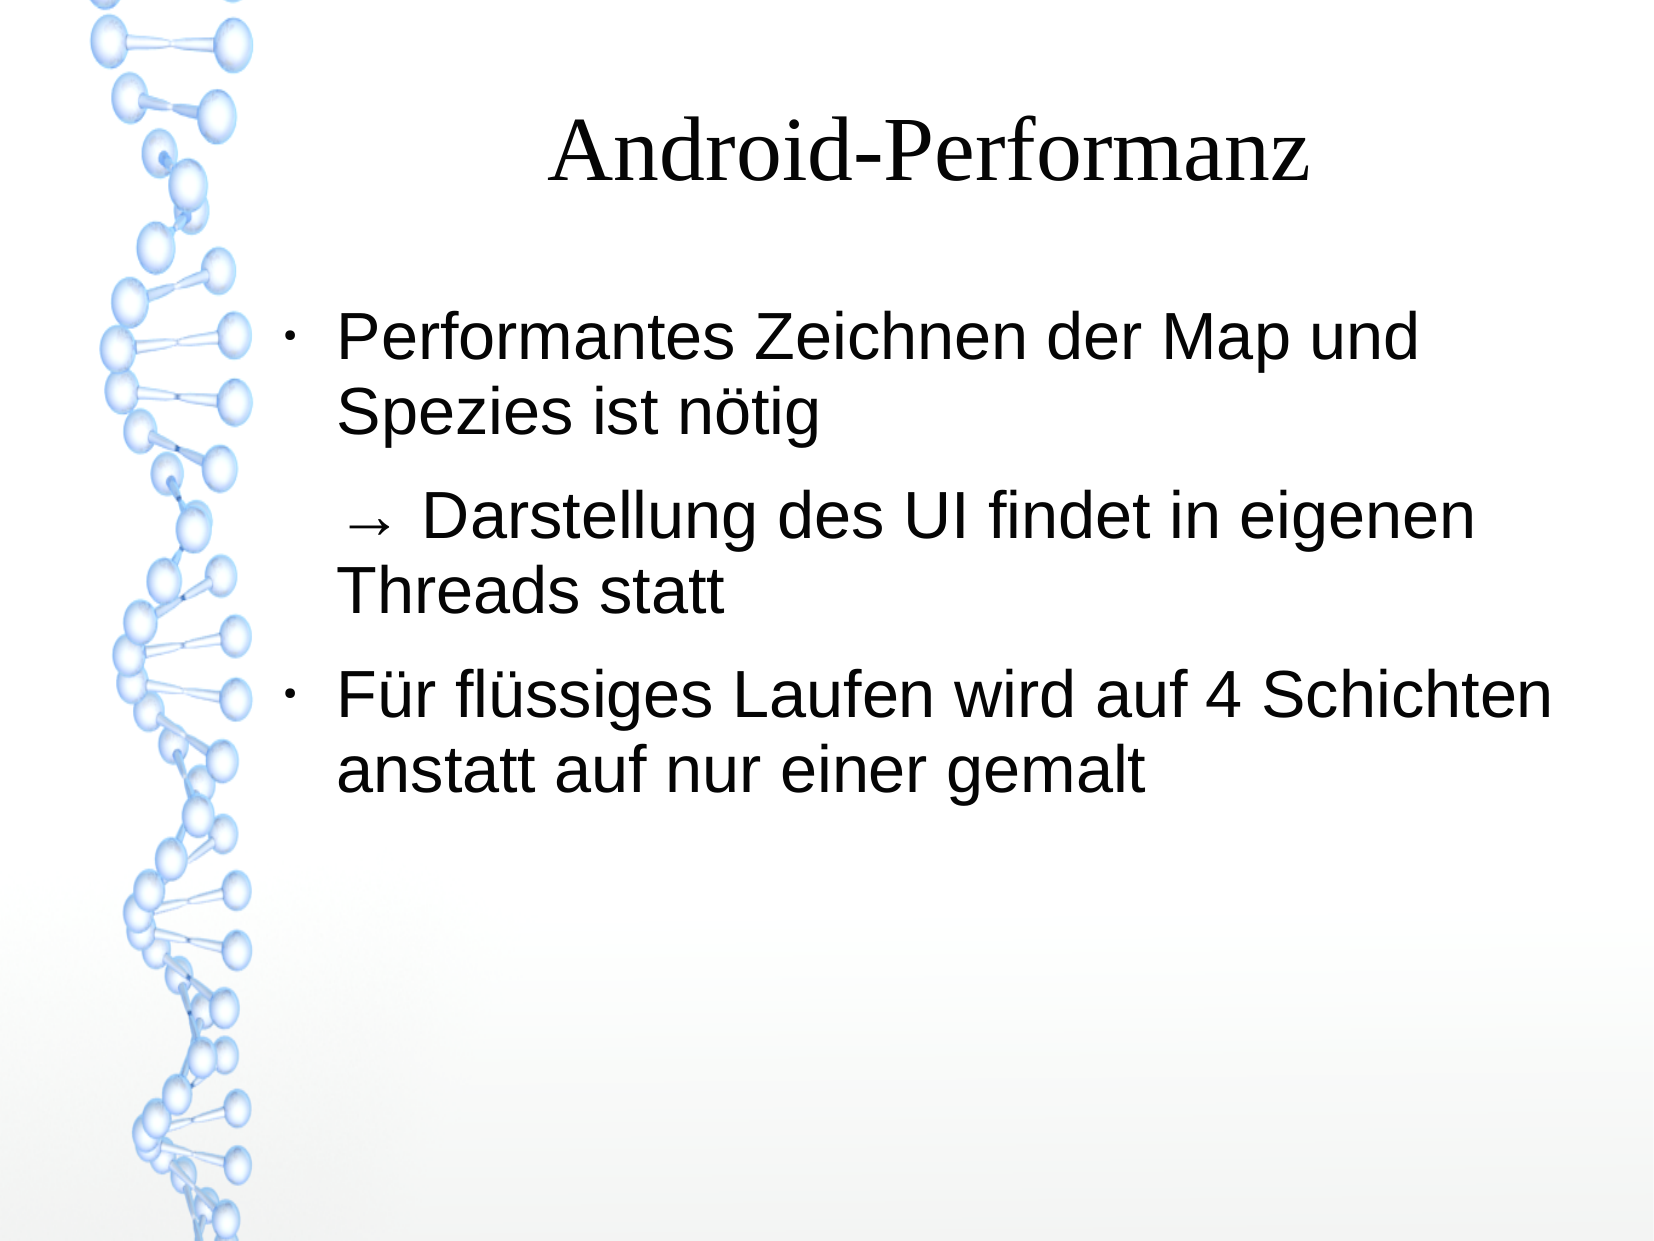

# Android-Performanz
Performantes Zeichnen der Map und Spezies ist nötig
→ Darstellung des UI findet in eigenen Threads statt
Für flüssiges Laufen wird auf 4 Schichten anstatt auf nur einer gemalt